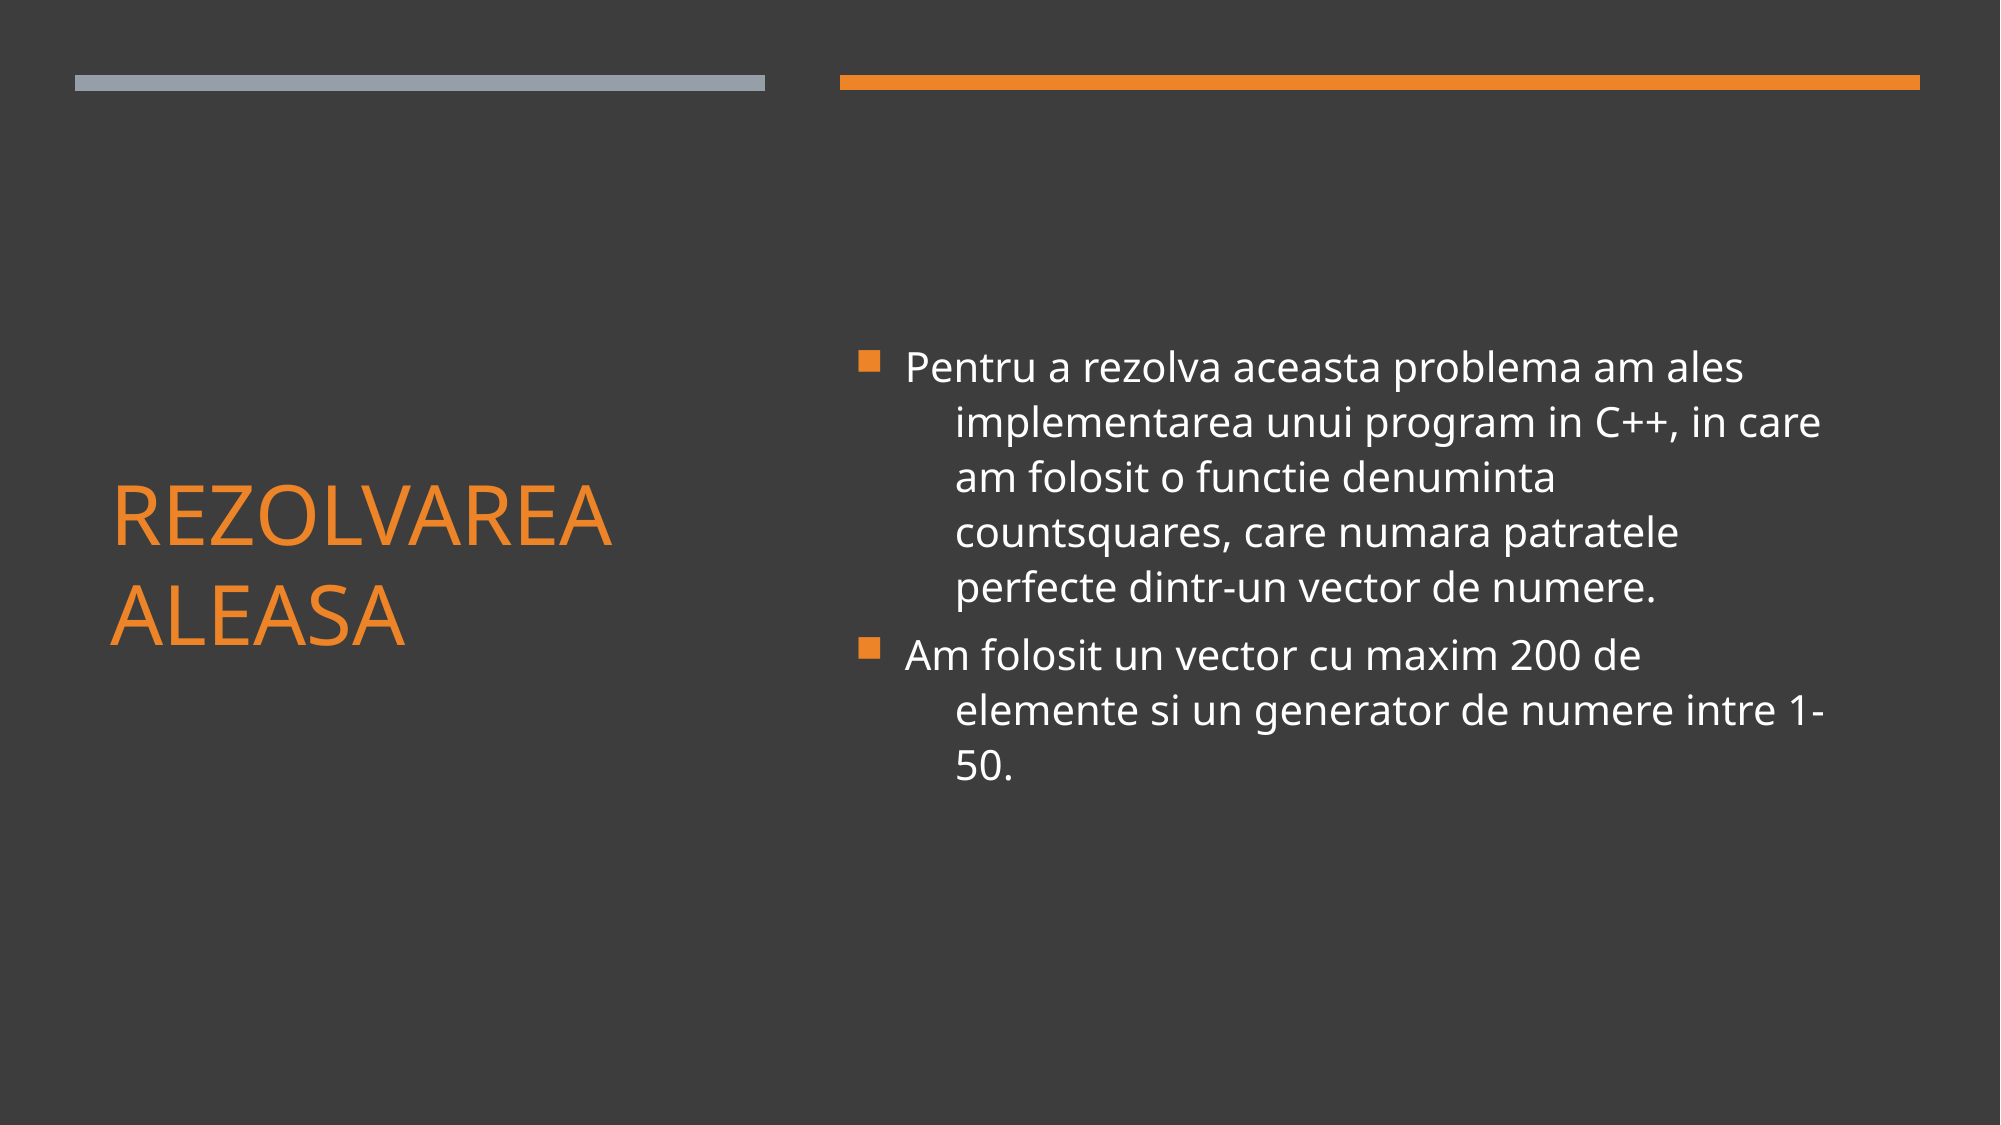

# Rezolvarea aleasa
Pentru a rezolva aceasta problema am ales implementarea unui program in C++, in care am folosit o functie denuminta countsquares, care numara patratele perfecte dintr-un vector de numere.
Am folosit un vector cu maxim 200 de elemente si un generator de numere intre 1-50.